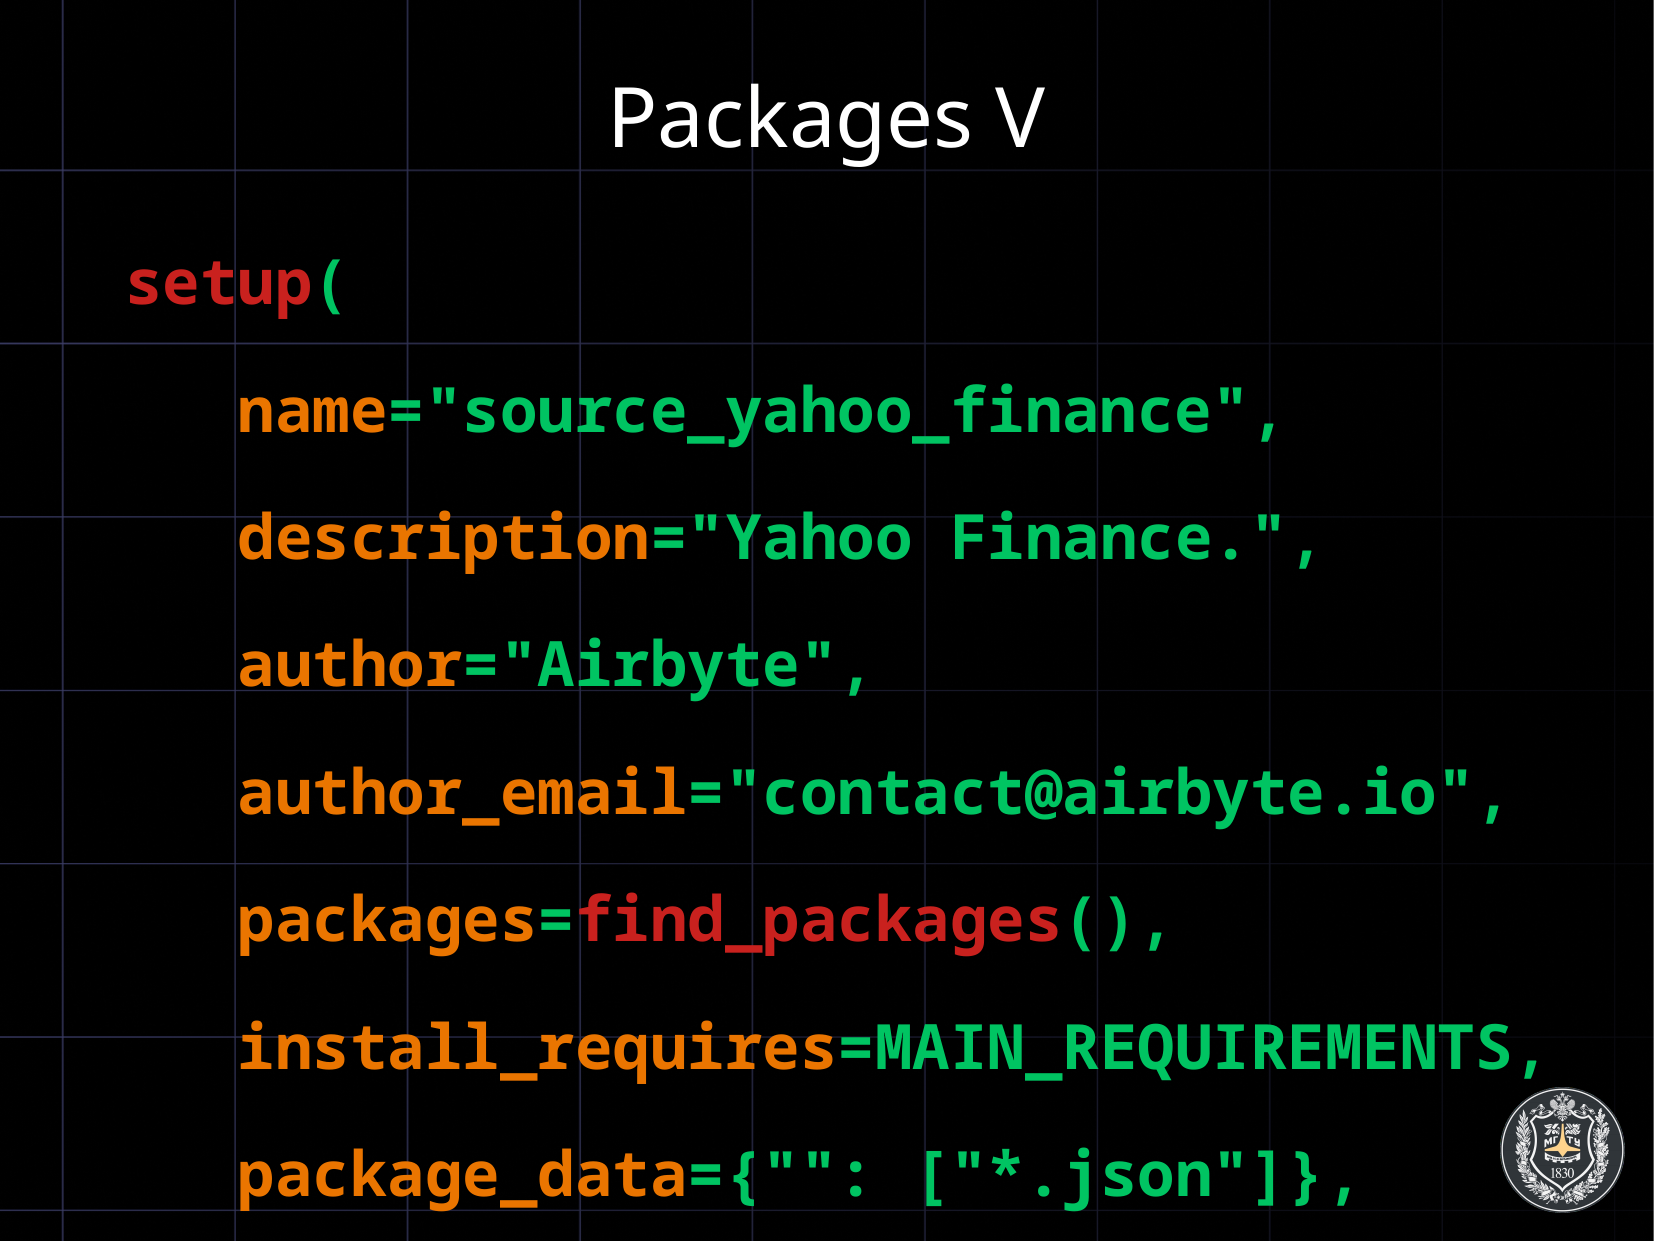

# Packages V
setup(
 name="source_yahoo_finance",
 description="Yahoo Finance.",
 author="Airbyte",
 author_email="contact@airbyte.io",
 packages=find_packages(),
 install_requires=MAIN_REQUIREMENTS,
 package_data={"": ["*.json"]},
 extras_require={
 "tests": TEST_REQUIREMENTS,
 })